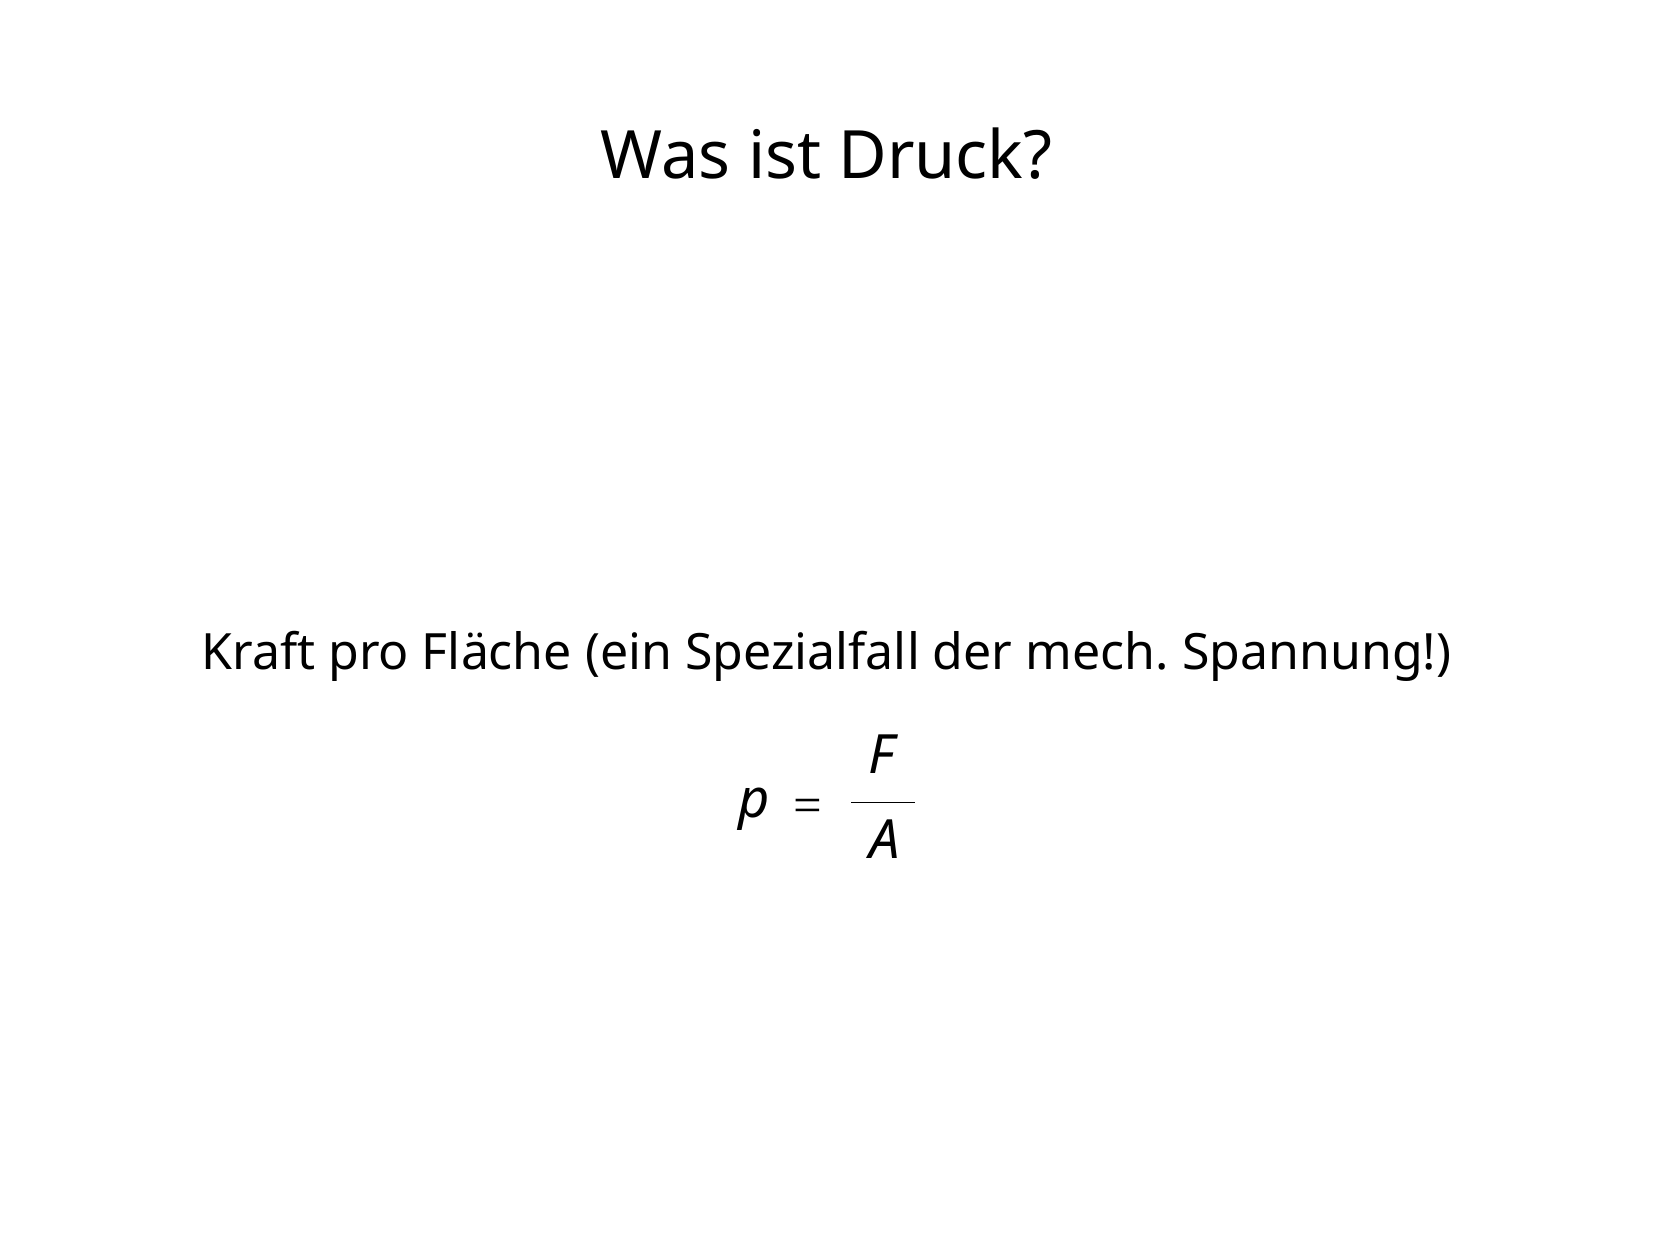

# Was ist Druck?
Kraft pro Fläche (ein Spezialfall der mech. Spannung!)